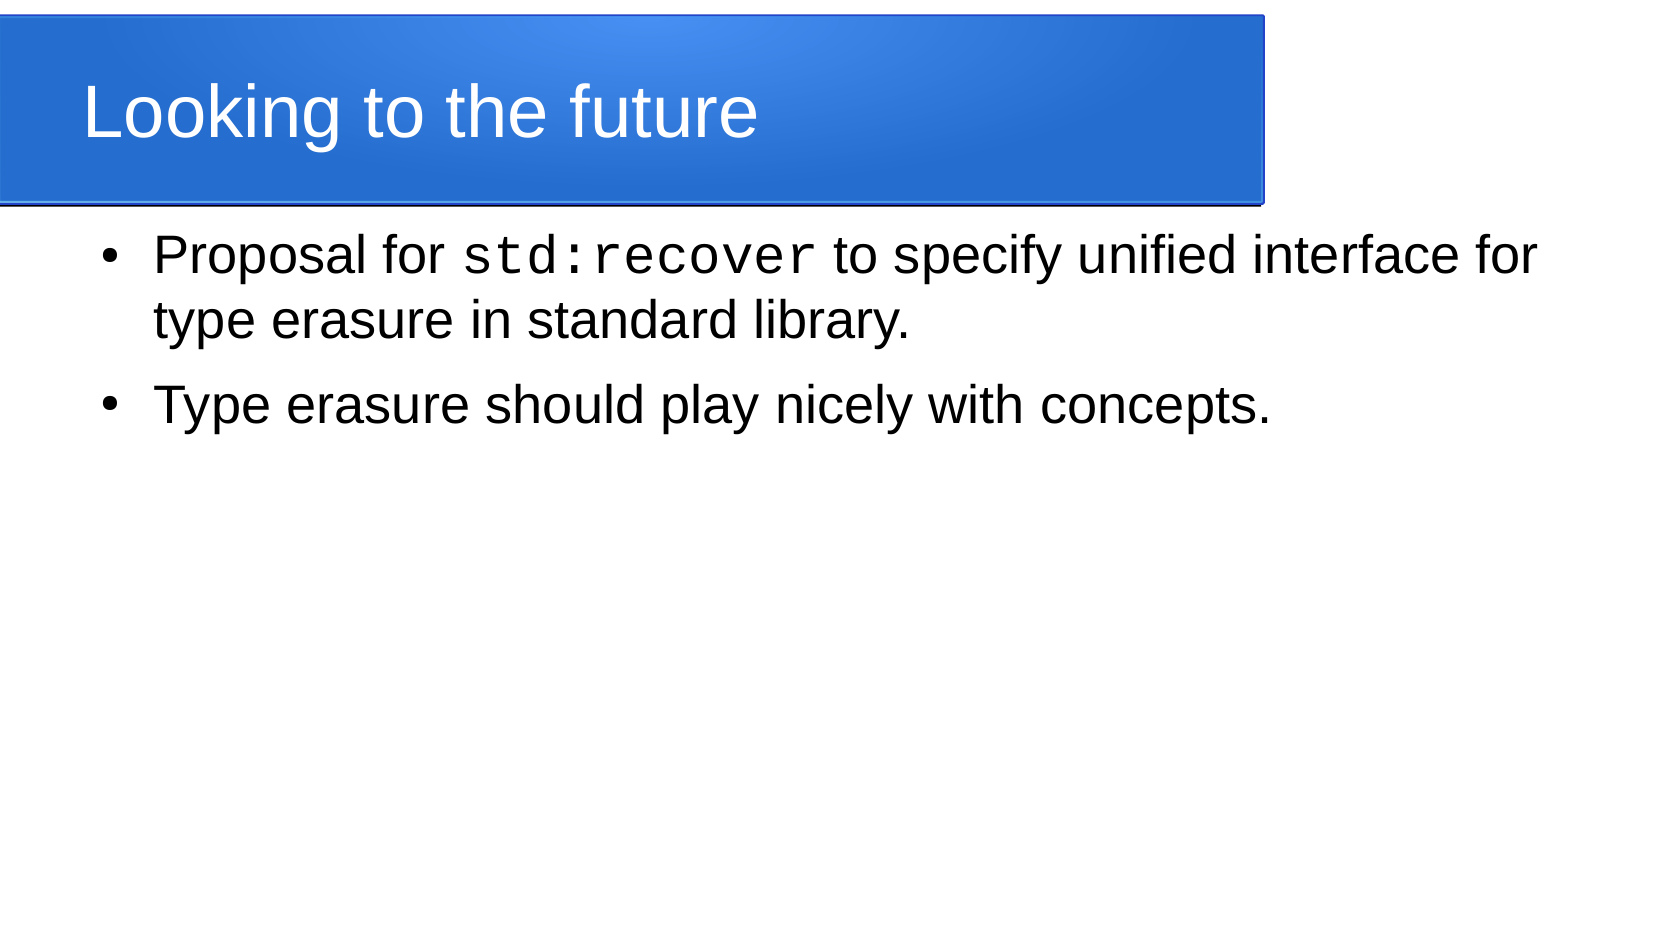

# Looking to the future
Proposal for std:recover to specify unified interface for type erasure in standard library.
Type erasure should play nicely with concepts.